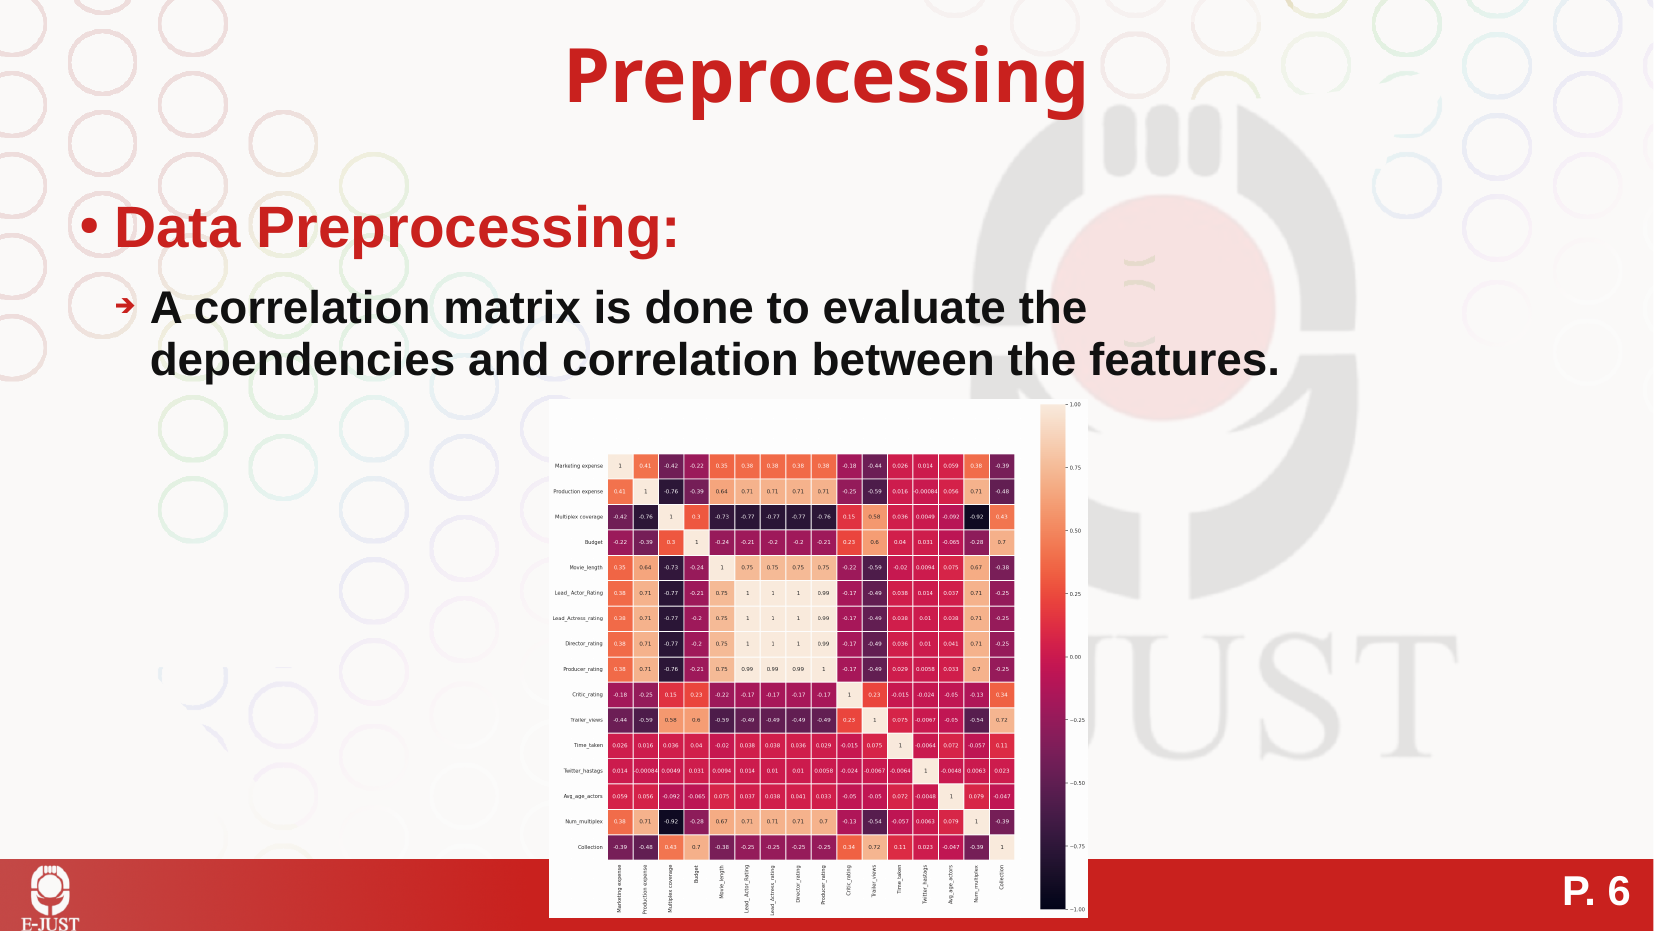

Preprocessing
Data Preprocessing:
A correlation matrix is done to evaluate the dependencies and correlation between the features.
P.